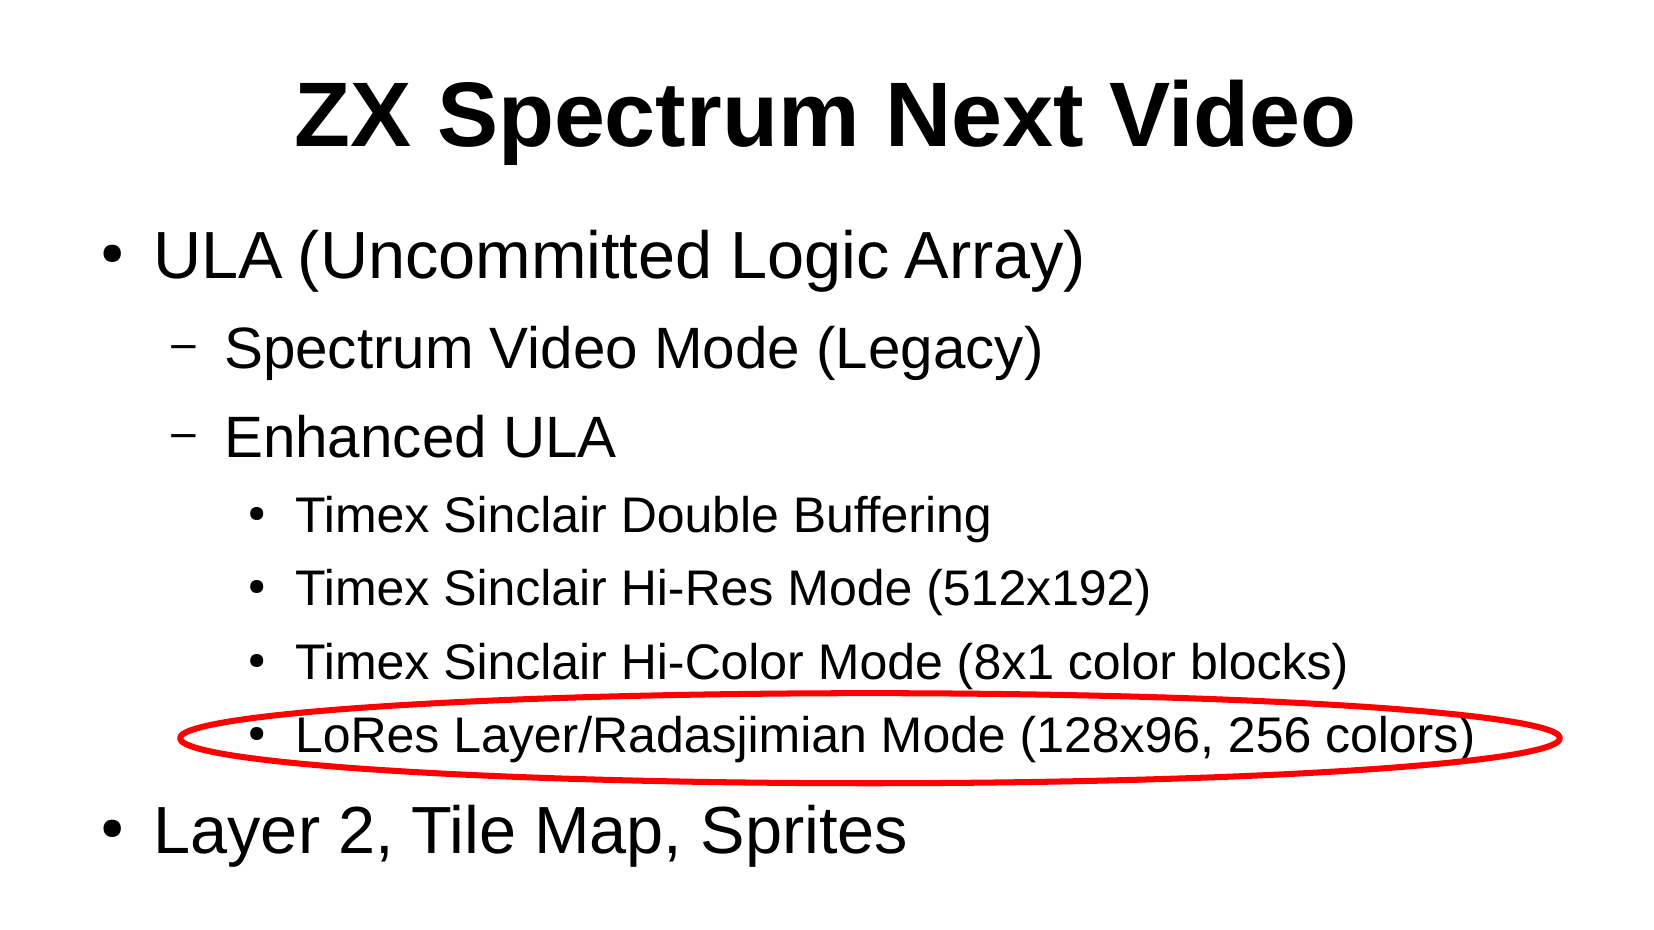

# ZX Spectrum Next Video
ULA (Uncommitted Logic Array)
Spectrum Video Mode (Legacy)
Enhanced ULA
Timex Sinclair Double Buffering
Timex Sinclair Hi-Res Mode (512x192)
Timex Sinclair Hi-Color Mode (8x1 color blocks)
LoRes Layer/Radasjimian Mode (128x96, 256 colors)
Layer 2, Tile Map, Sprites